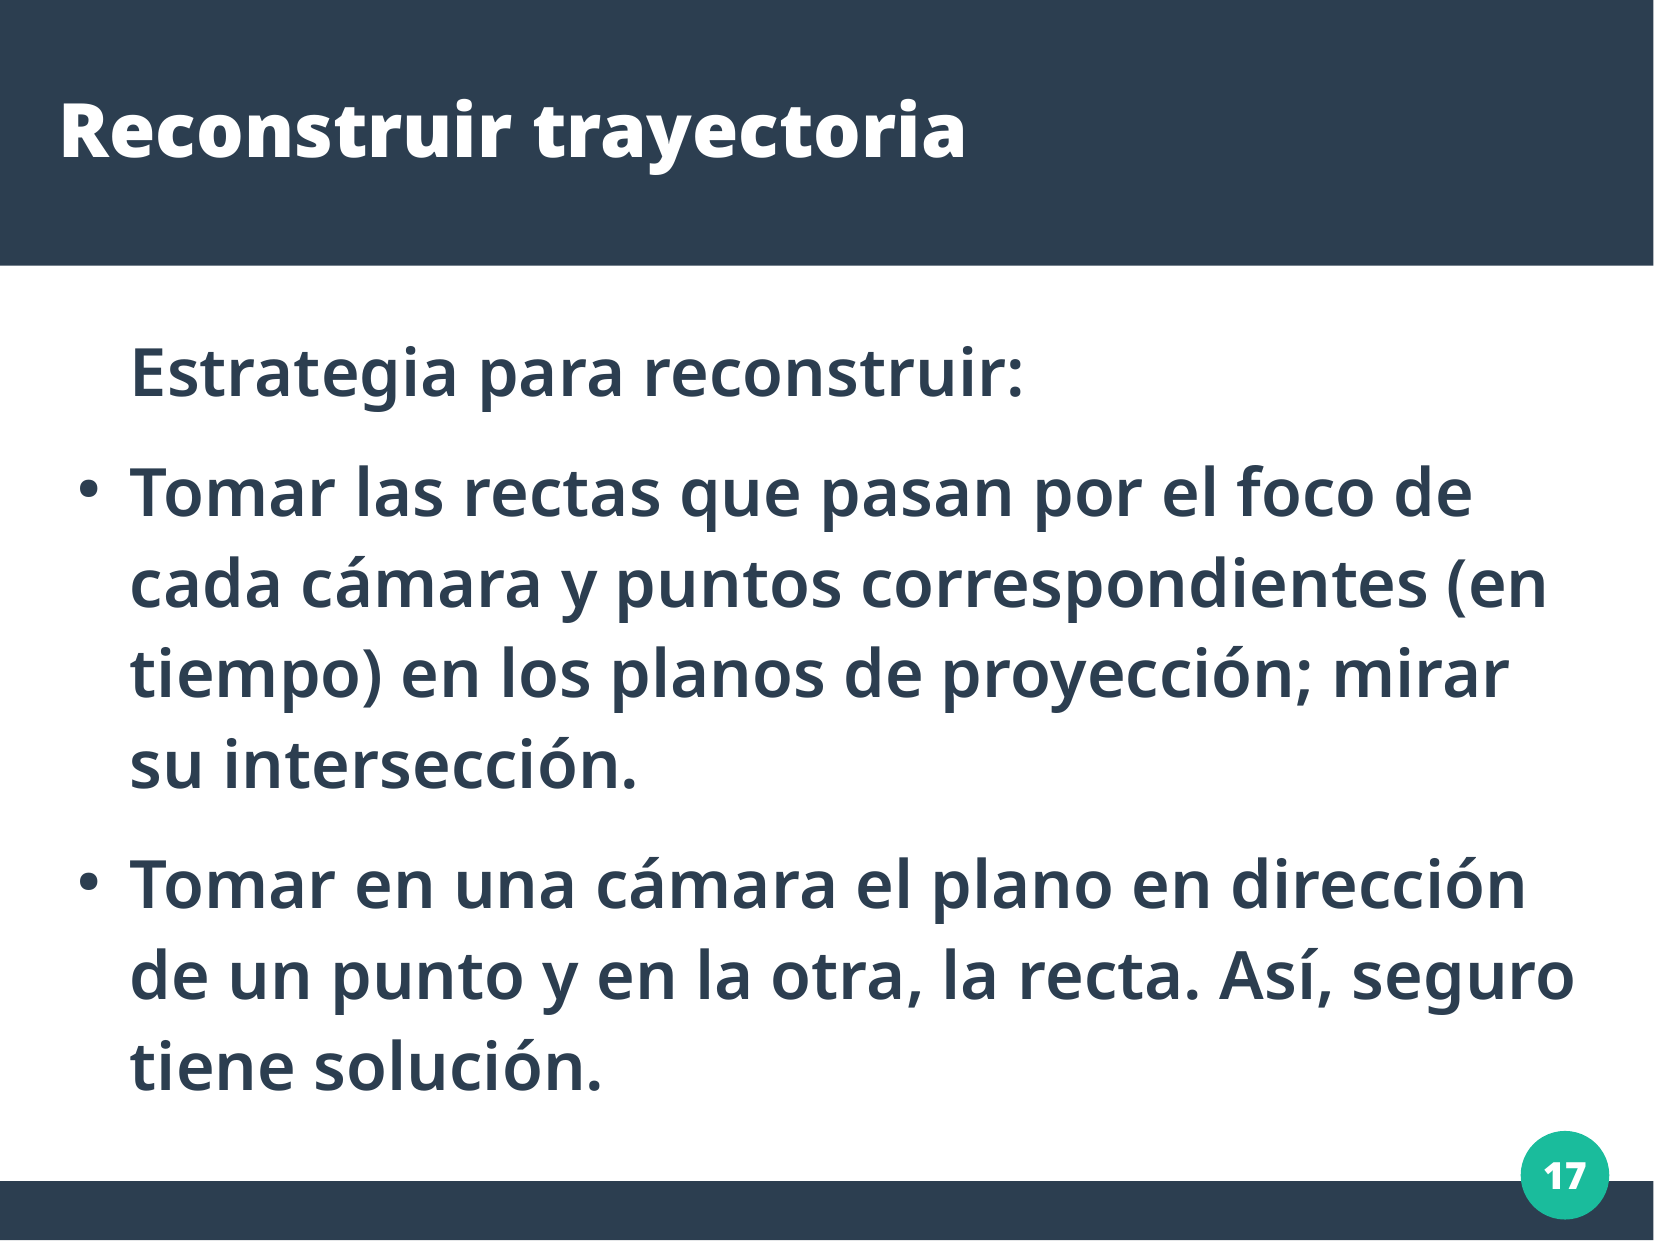

# Reconstruir trayectoria
Estrategia para reconstruir:
Tomar las rectas que pasan por el foco de cada cámara y puntos correspondientes (en tiempo) en los planos de proyección; mirar su intersección.
Tomar en una cámara el plano en dirección de un punto y en la otra, la recta. Así, seguro tiene solución.
17